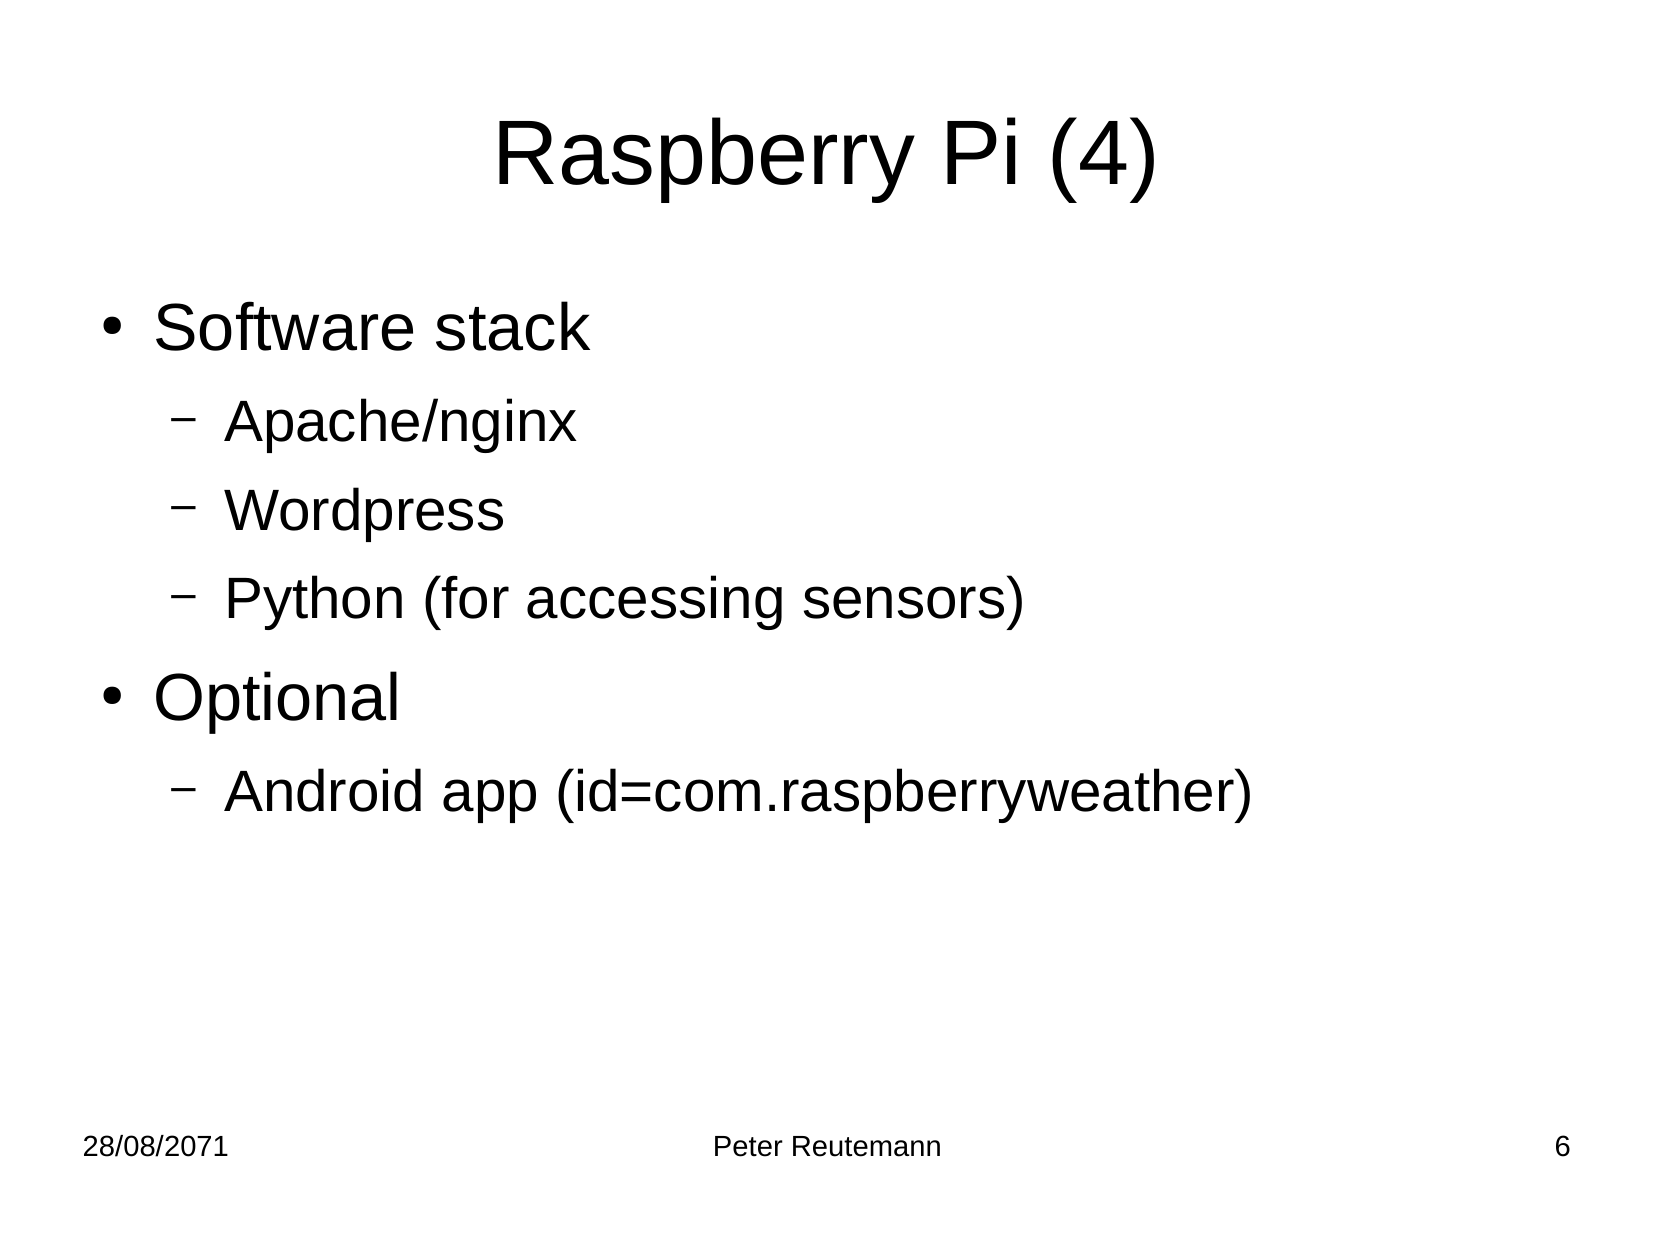

# Raspberry Pi (4)
Software stack
Apache/nginx
Wordpress
Python (for accessing sensors)
Optional
Android app (id=com.raspberryweather)
28/08/2071
Peter Reutemann
6